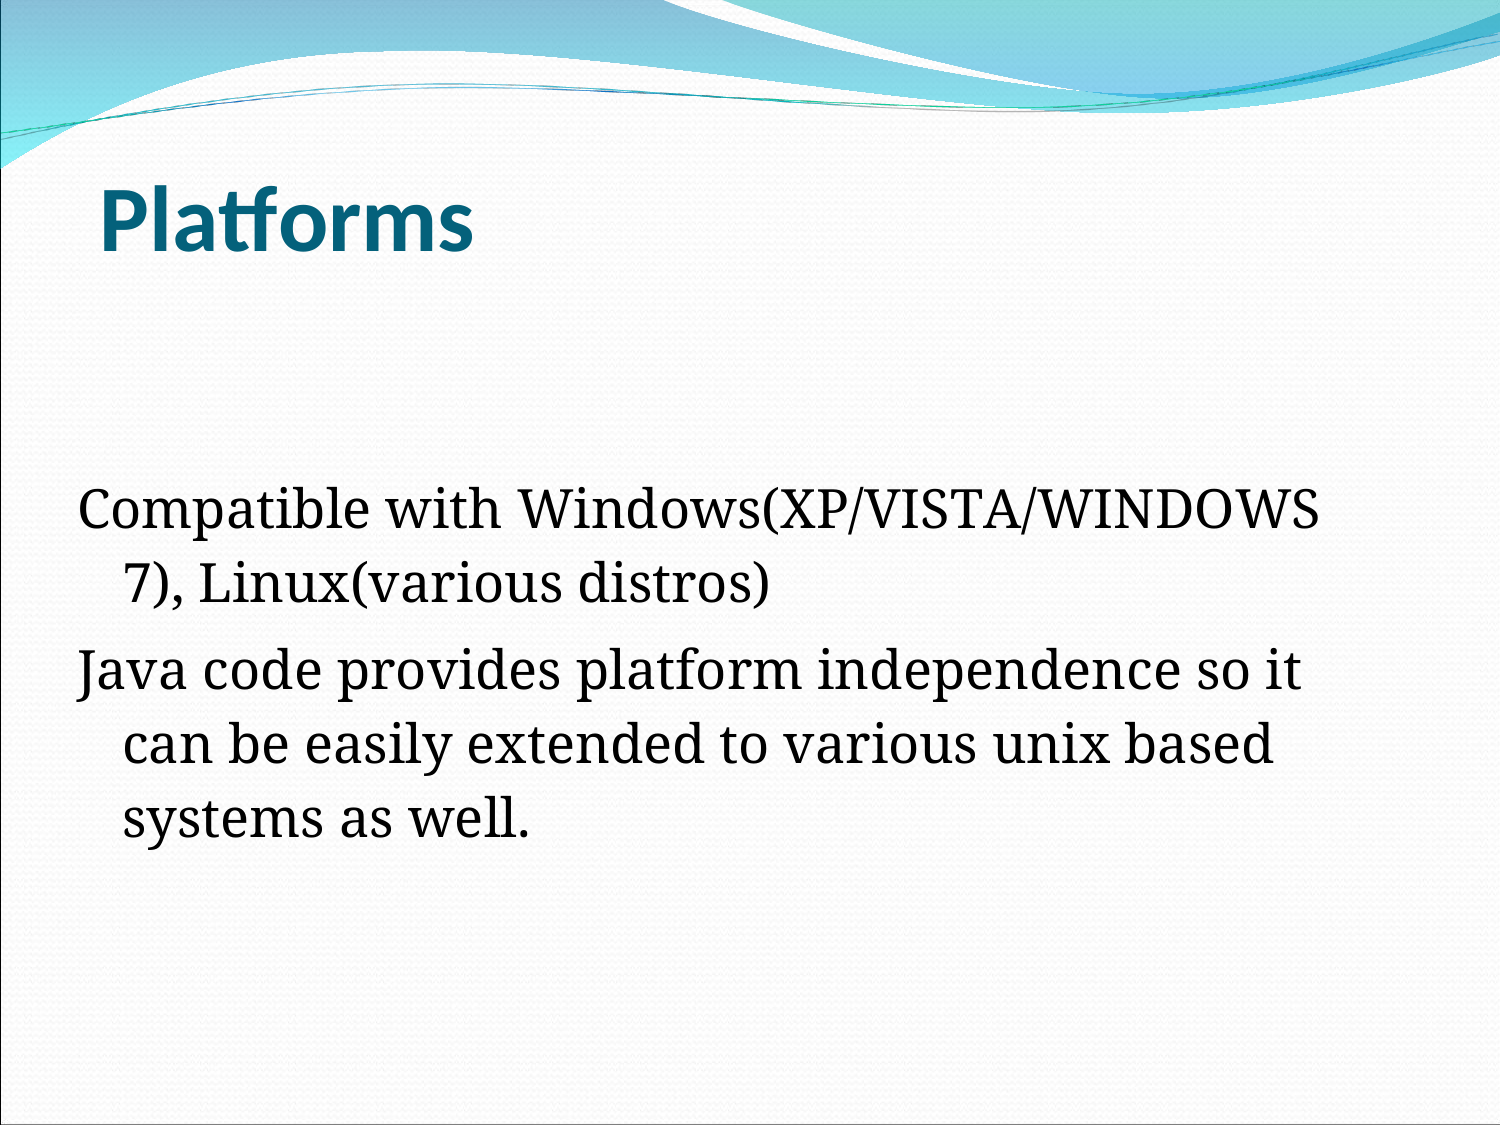

# Platforms
Compatible with Windows(XP/VISTA/WINDOWS 7), Linux(various distros)
Java code provides platform independence so it can be easily extended to various unix based systems as well.